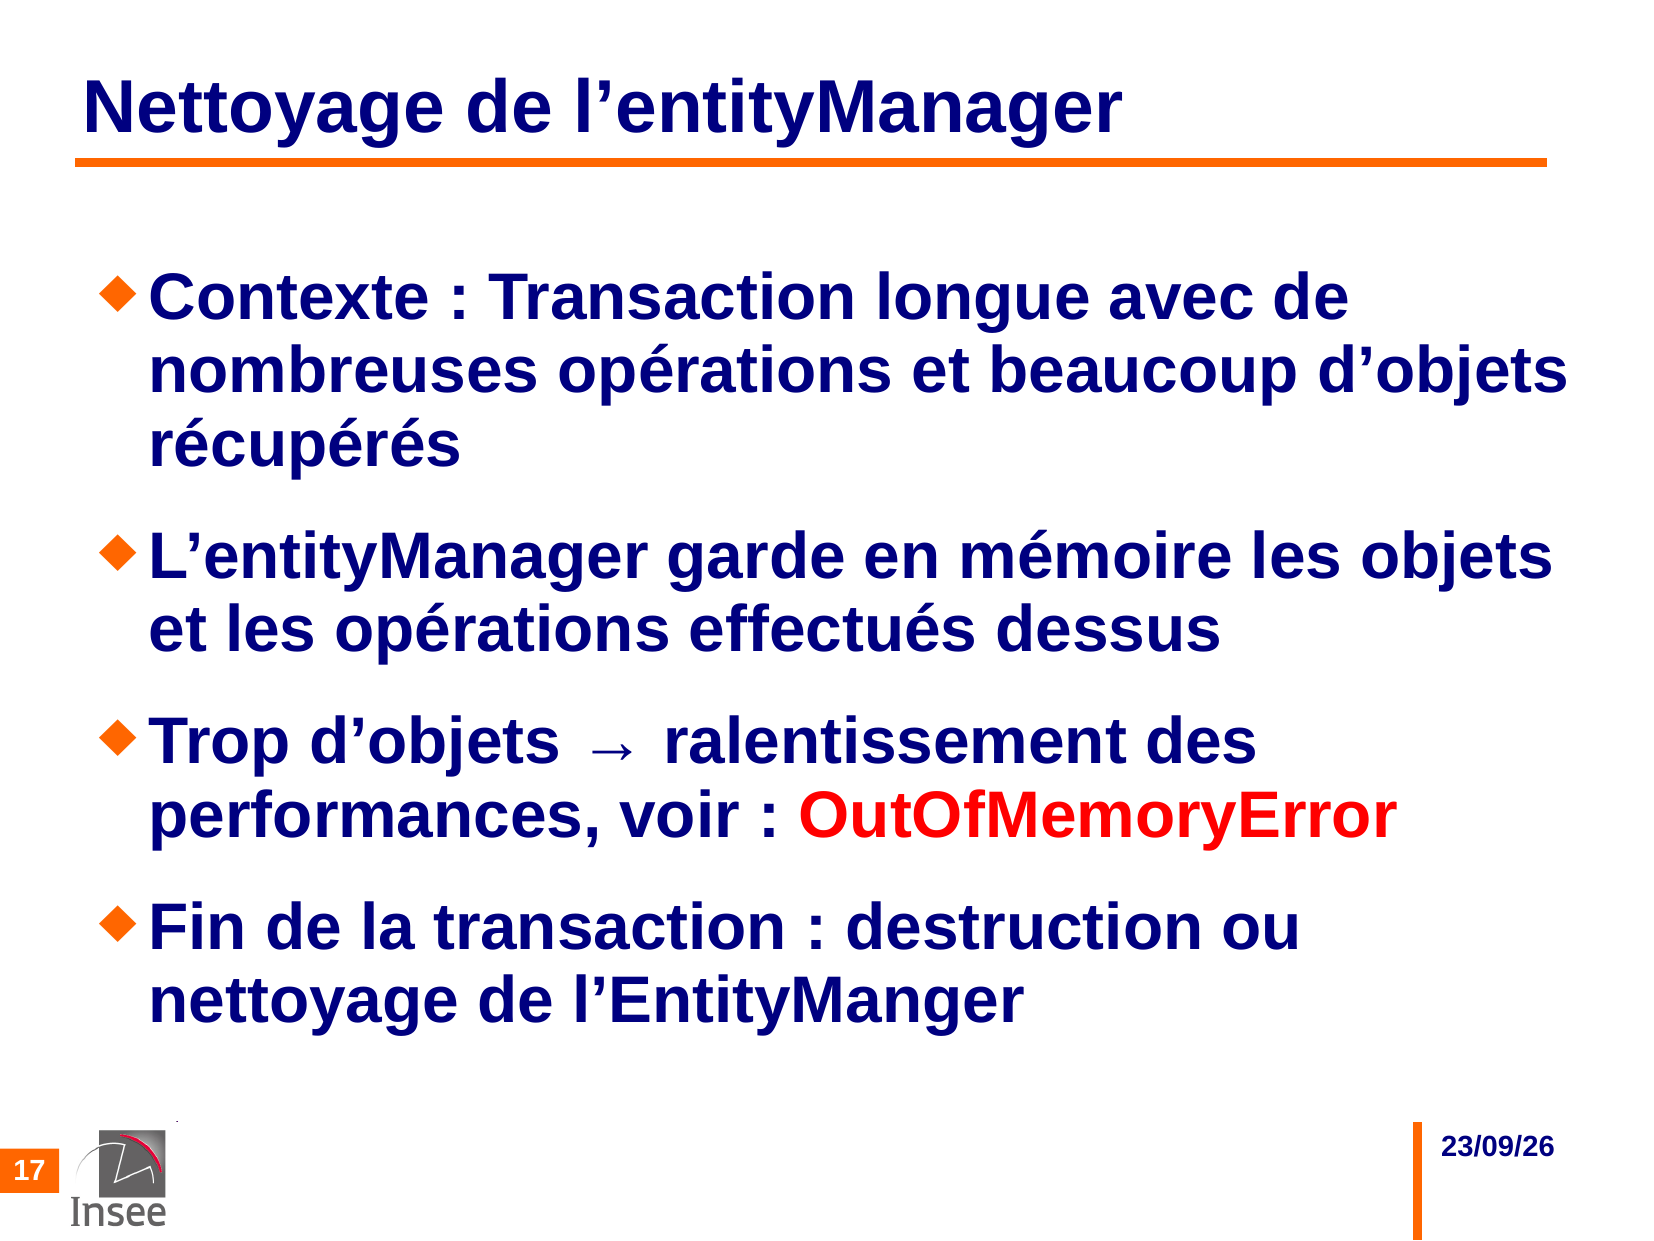

# Nettoyage de l’entityManager
Contexte : Transaction longue avec de nombreuses opérations et beaucoup d’objets récupérés
L’entityManager garde en mémoire les objets et les opérations effectués dessus
Trop d’objets → ralentissement des performances, voir : OutOfMemoryError
Fin de la transaction : destruction ou nettoyage de l’EntityManger
17